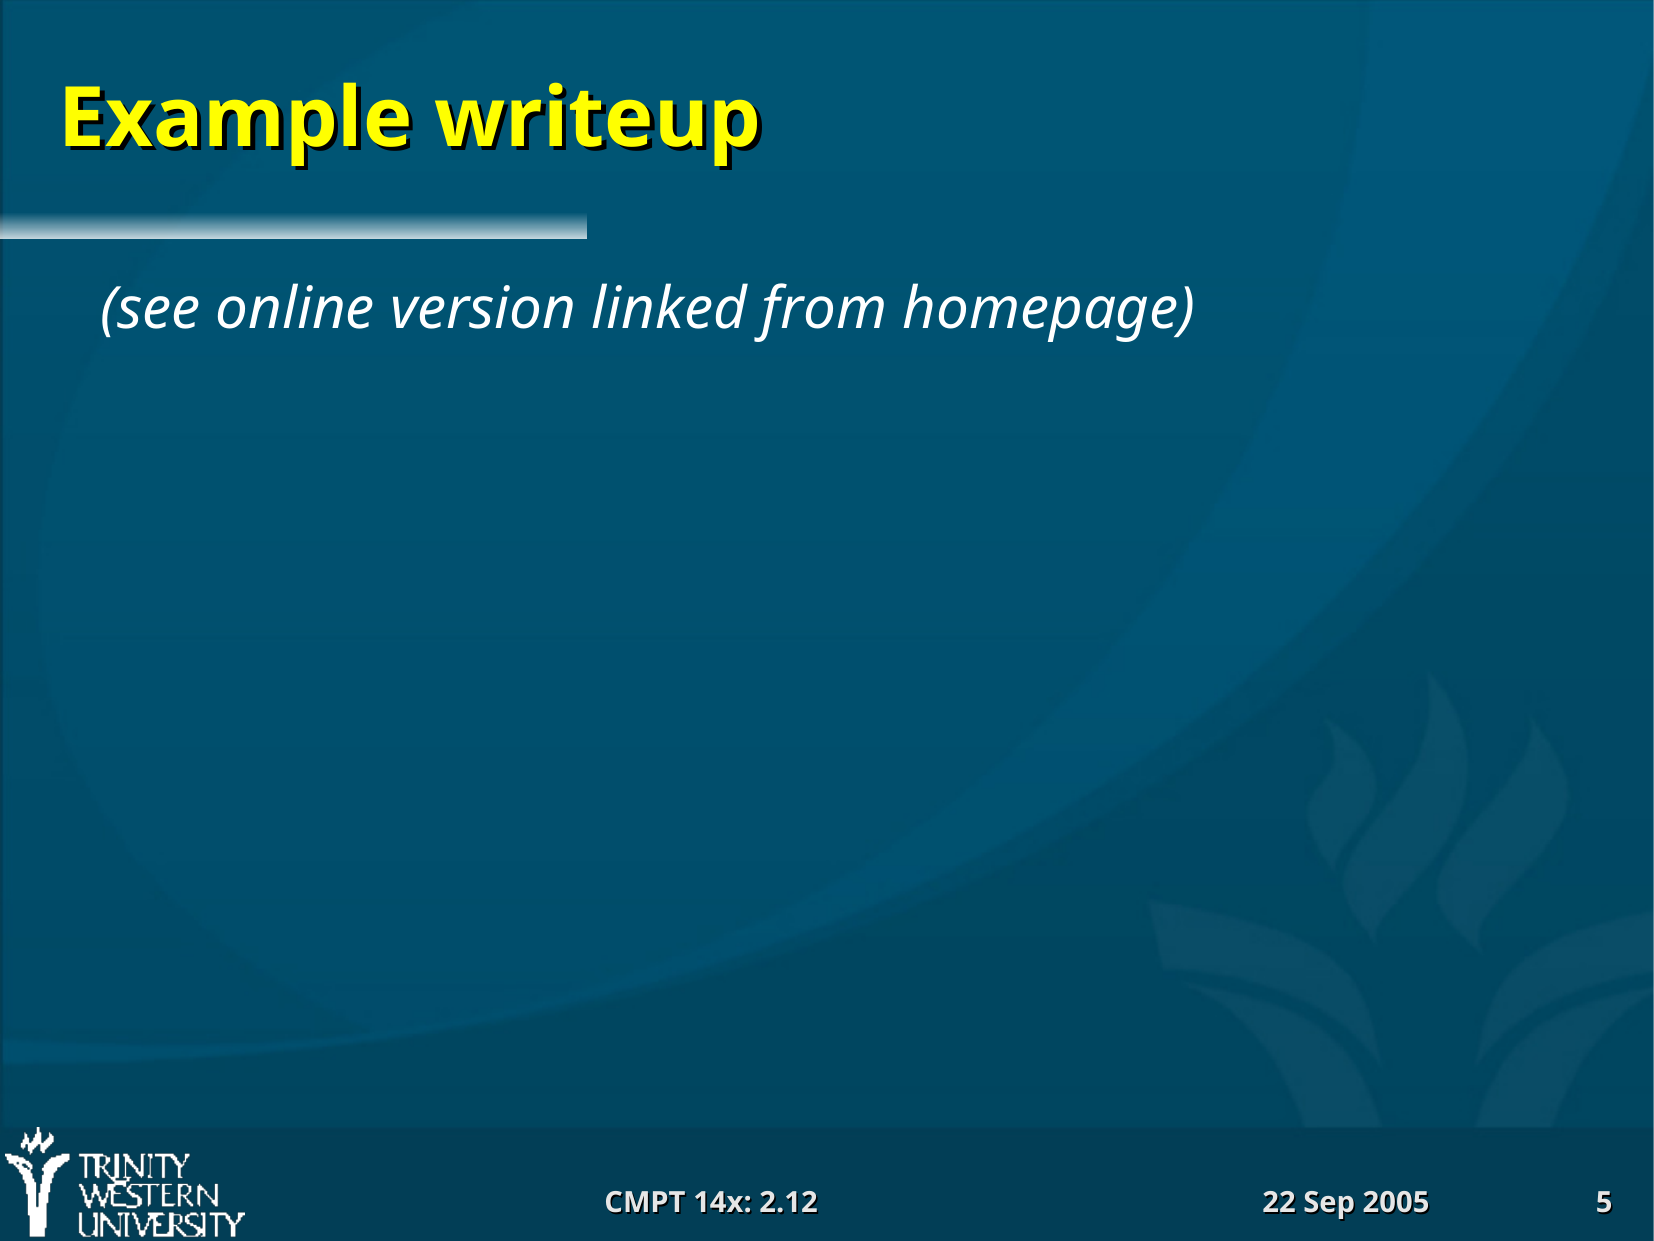

# Example writeup
(see online version linked from homepage)
CMPT 14x: 2.12
22 Sep 2005
5